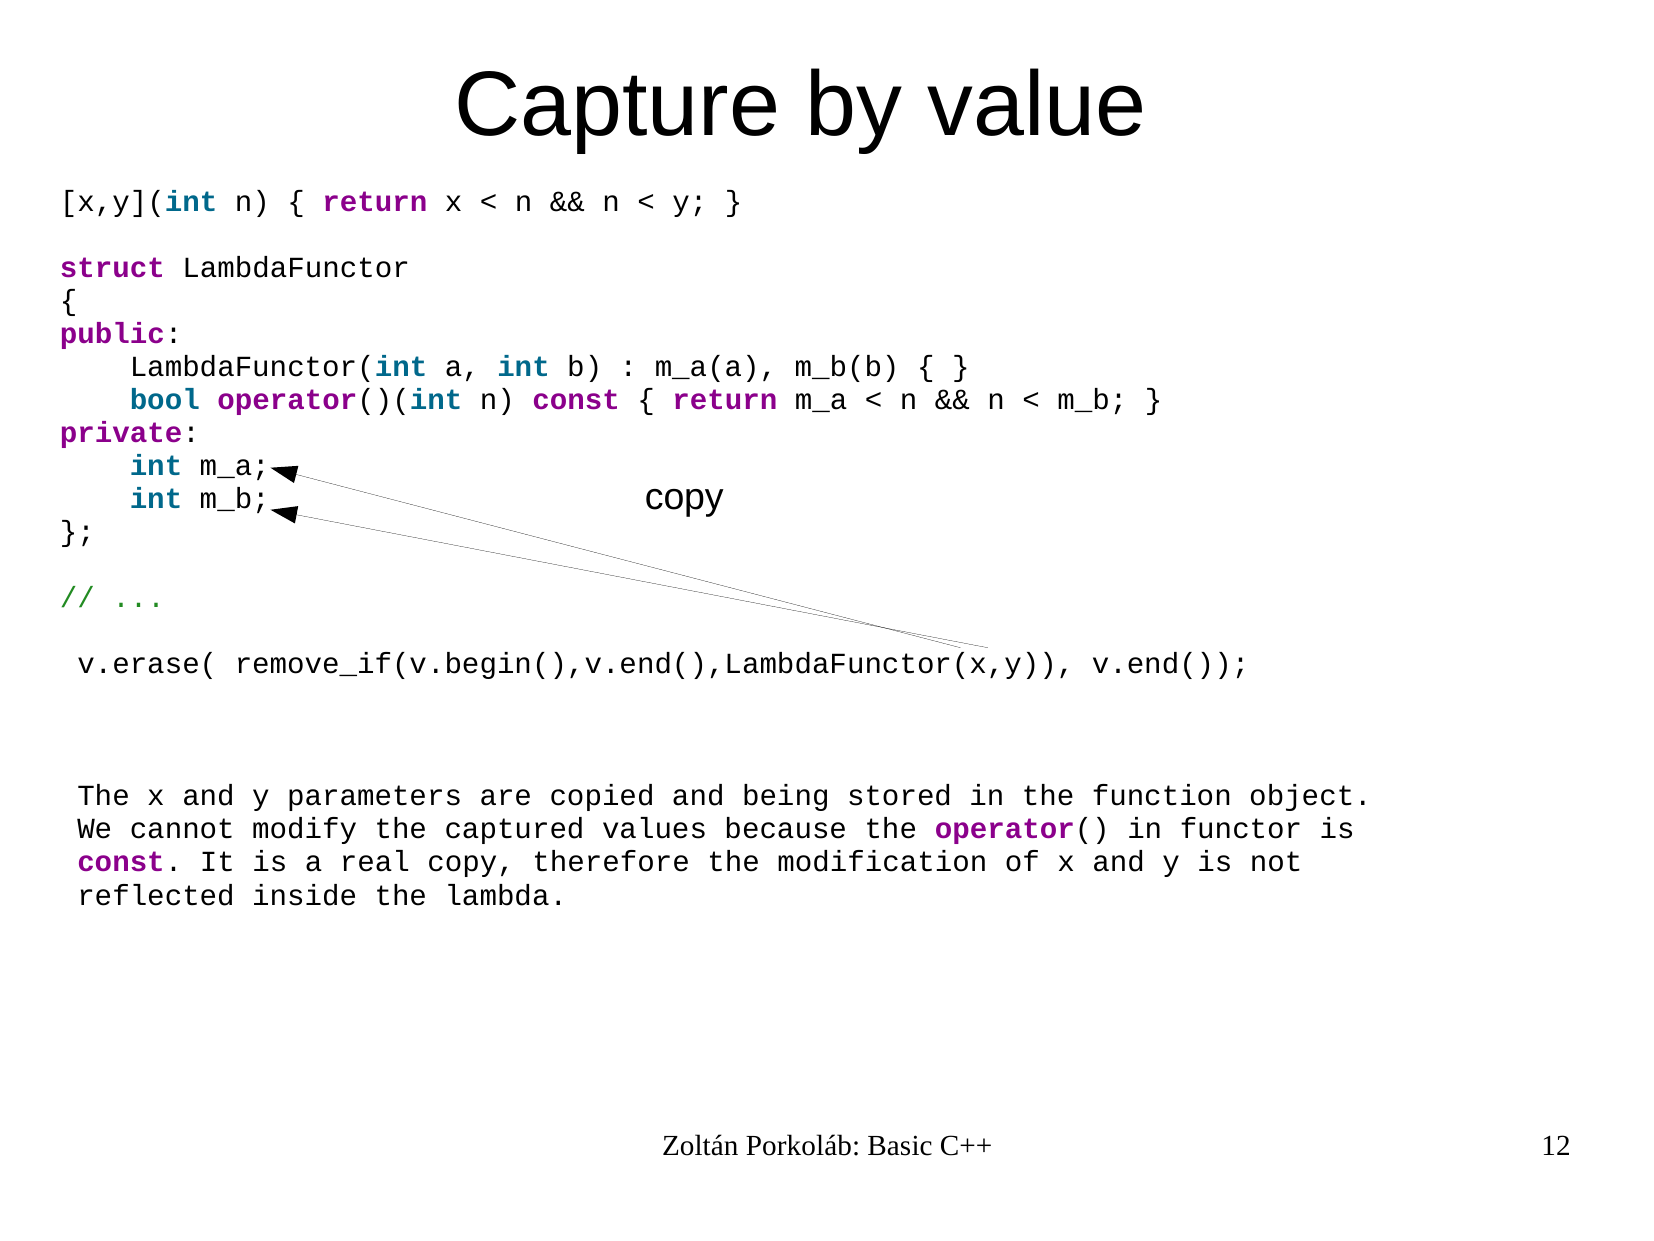

# Capture by value
[x,y](int n) { return x < n && n < y; }
struct LambdaFunctor
{
public:
 LambdaFunctor(int a, int b) : m_a(a), m_b(b) { }
 bool operator()(int n) const { return m_a < n && n < m_b; }
private:
 int m_a;
 int m_b;
};
// ...
 v.erase( remove_if(v.begin(),v.end(),LambdaFunctor(x,y)), v.end());
 The x and y parameters are copied and being stored in the function object.
 We cannot modify the captured values because the operator() in functor is
 const. It is a real copy, therefore the modification of x and y is not
 reflected inside the lambda.
copy
Zoltán Porkoláb: Basic C++
12